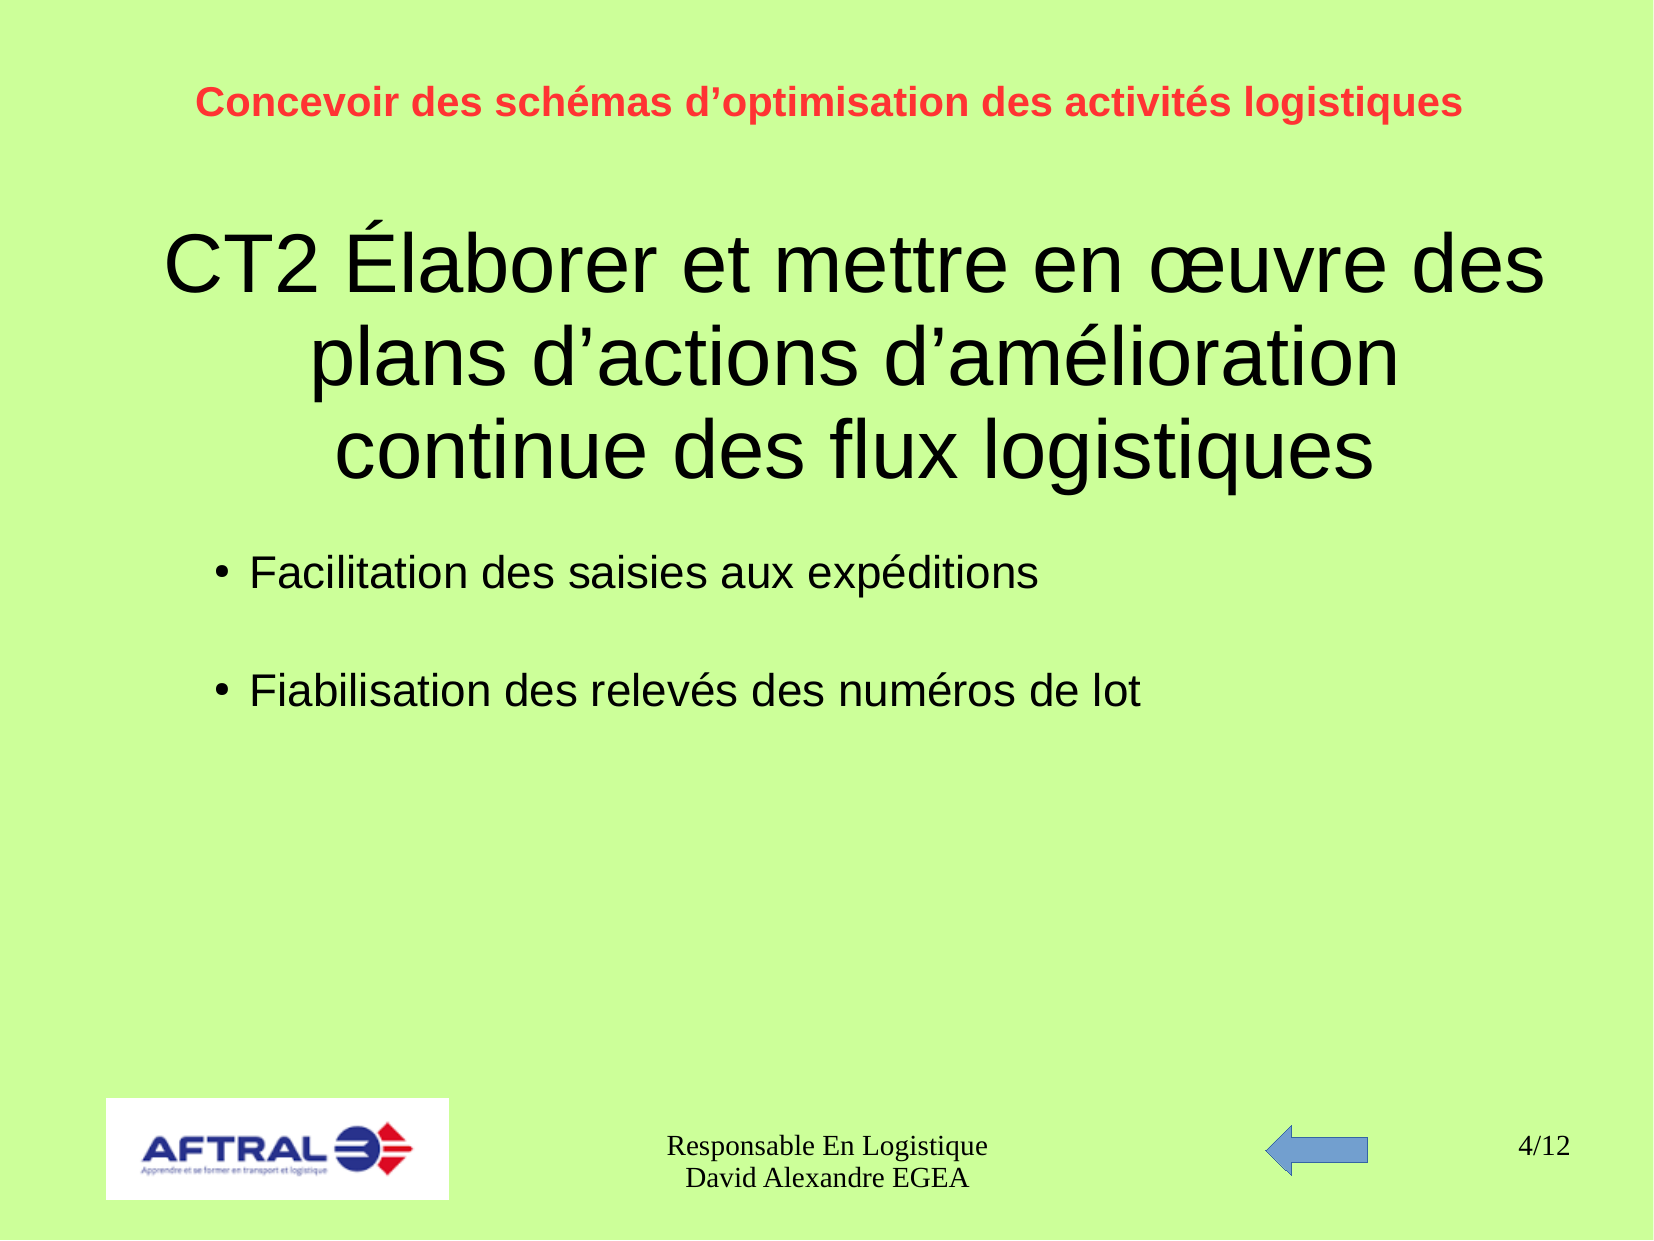

Concevoir des schémas d’optimisation des activités logistiques
CT2 Élaborer et mettre en œuvre des plans d’actions d’amélioration continue des flux logistiques
Facilitation des saisies aux expéditions
Fiabilisation des relevés des numéros de lot
Responsable En Logistique EGEA
4